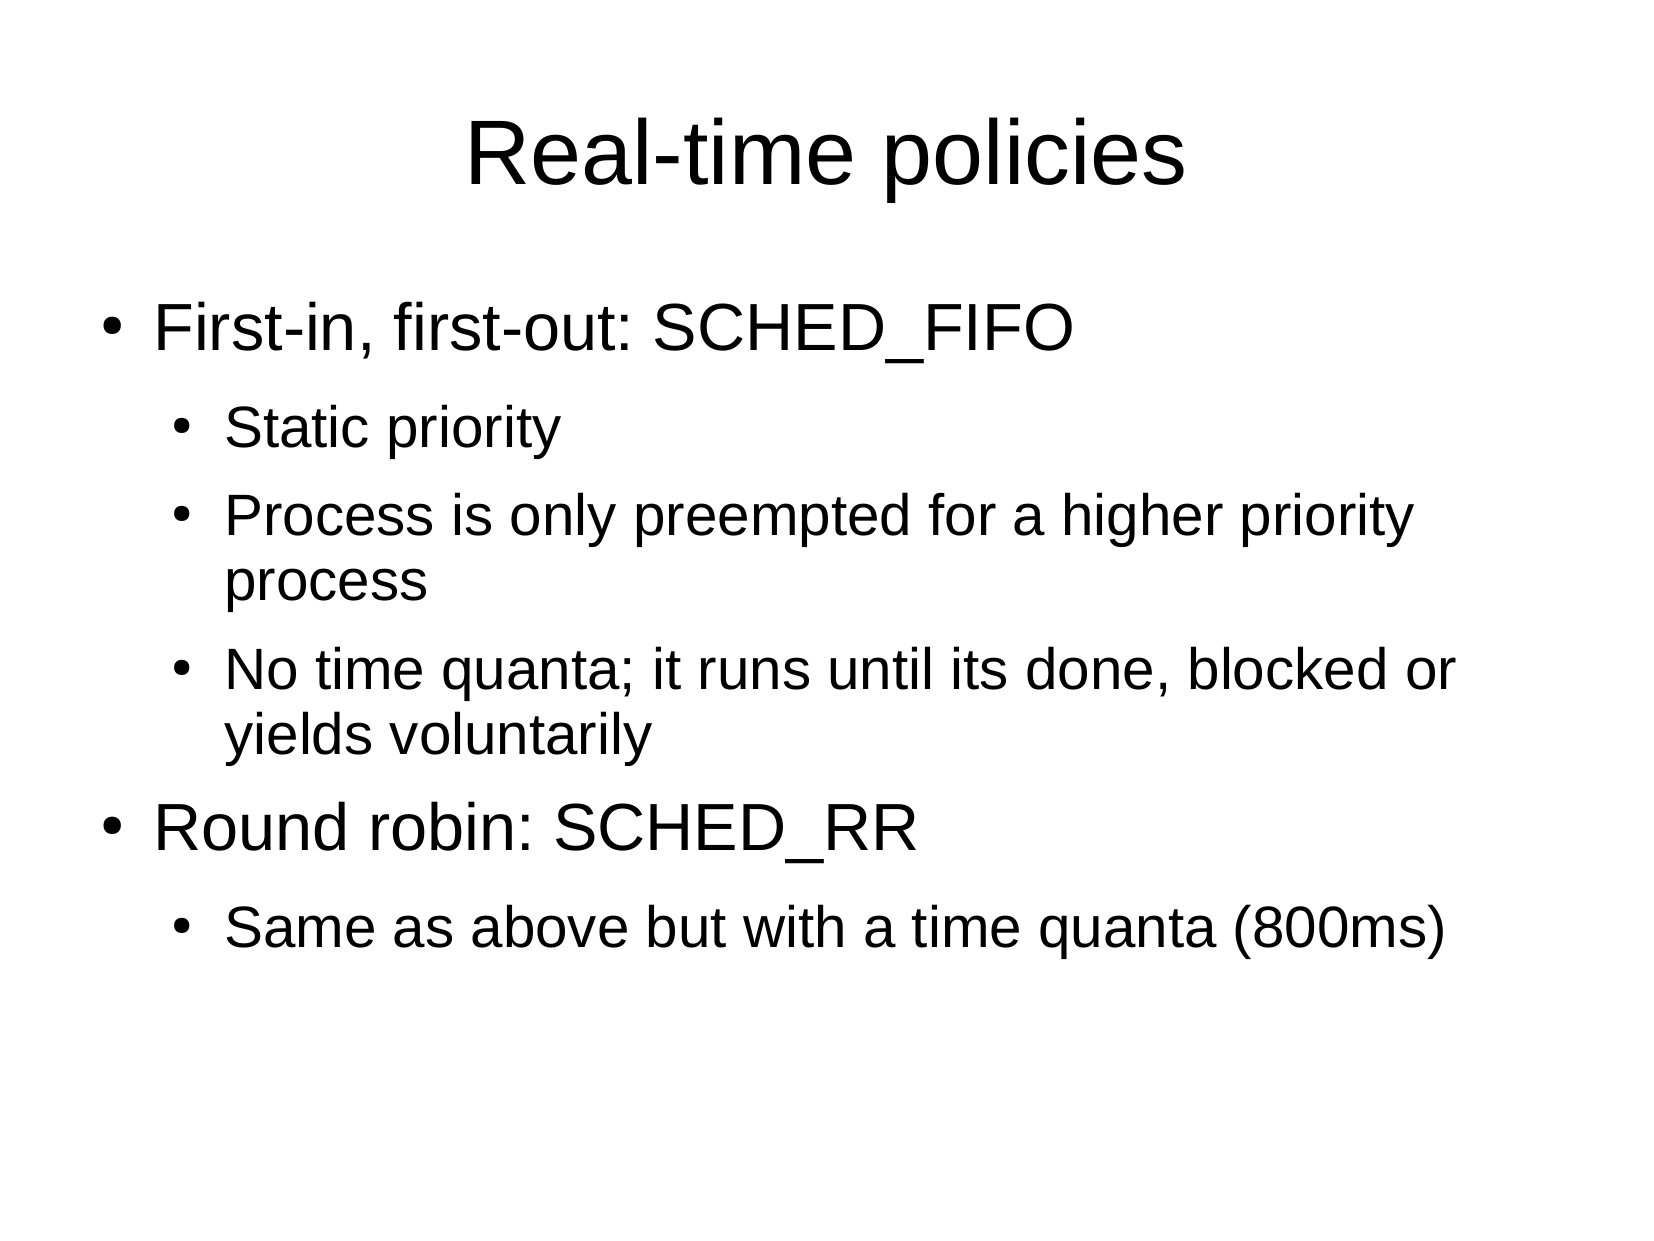

# Real-time policies
First-in, first-out: SCHED_FIFO
Static priority
Process is only preempted for a higher priority process
No time quanta; it runs until its done, blocked or yields voluntarily
Round robin: SCHED_RR
Same as above but with a time quanta (800ms)